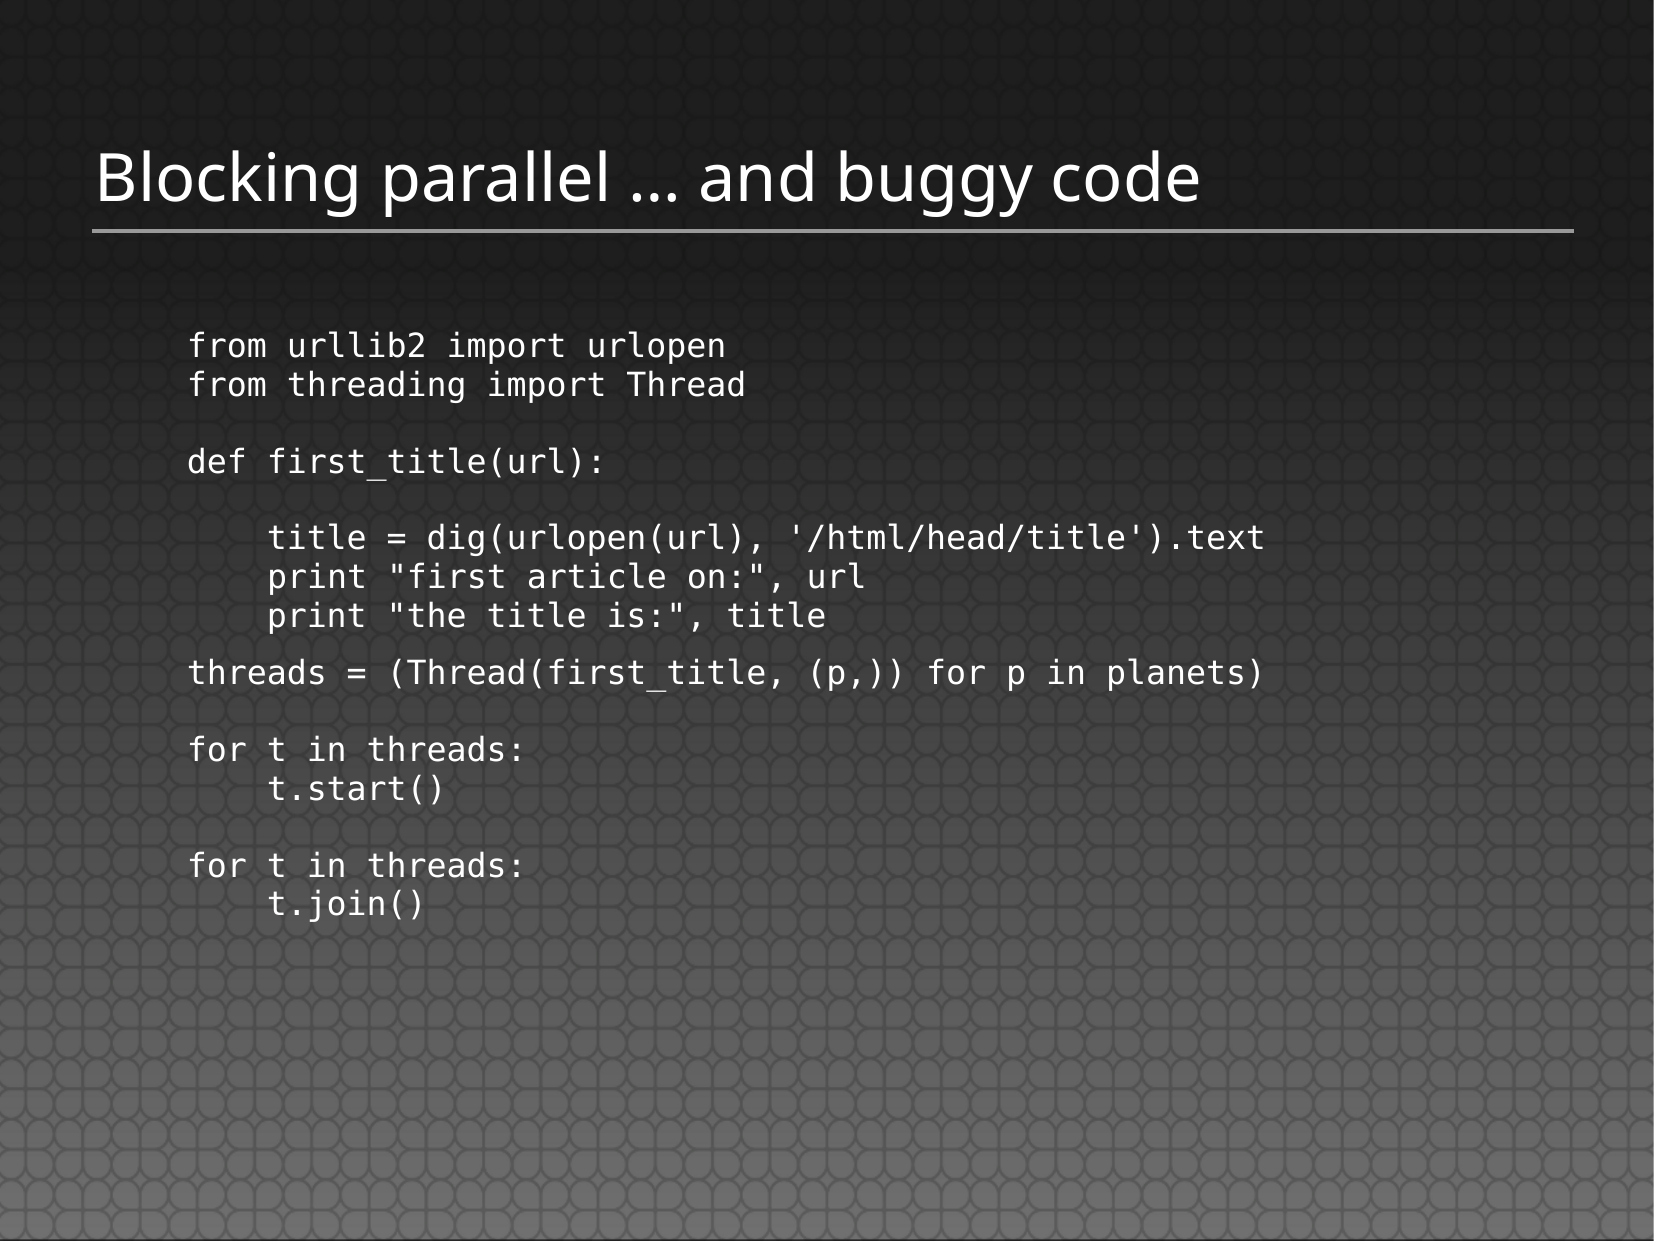

# Blocking parallel … and buggy code
from urllib2 import urlopen
from threading import Thread
def first_title(url):
 title = dig(urlopen(url), '/html/head/title').text
threads = (Thread(first_title, (p,)) for p in planets)
for t in threads:
 t.start()
for t in threads:
 t.join()
 print "first article on:", url
 print "the title is:", title